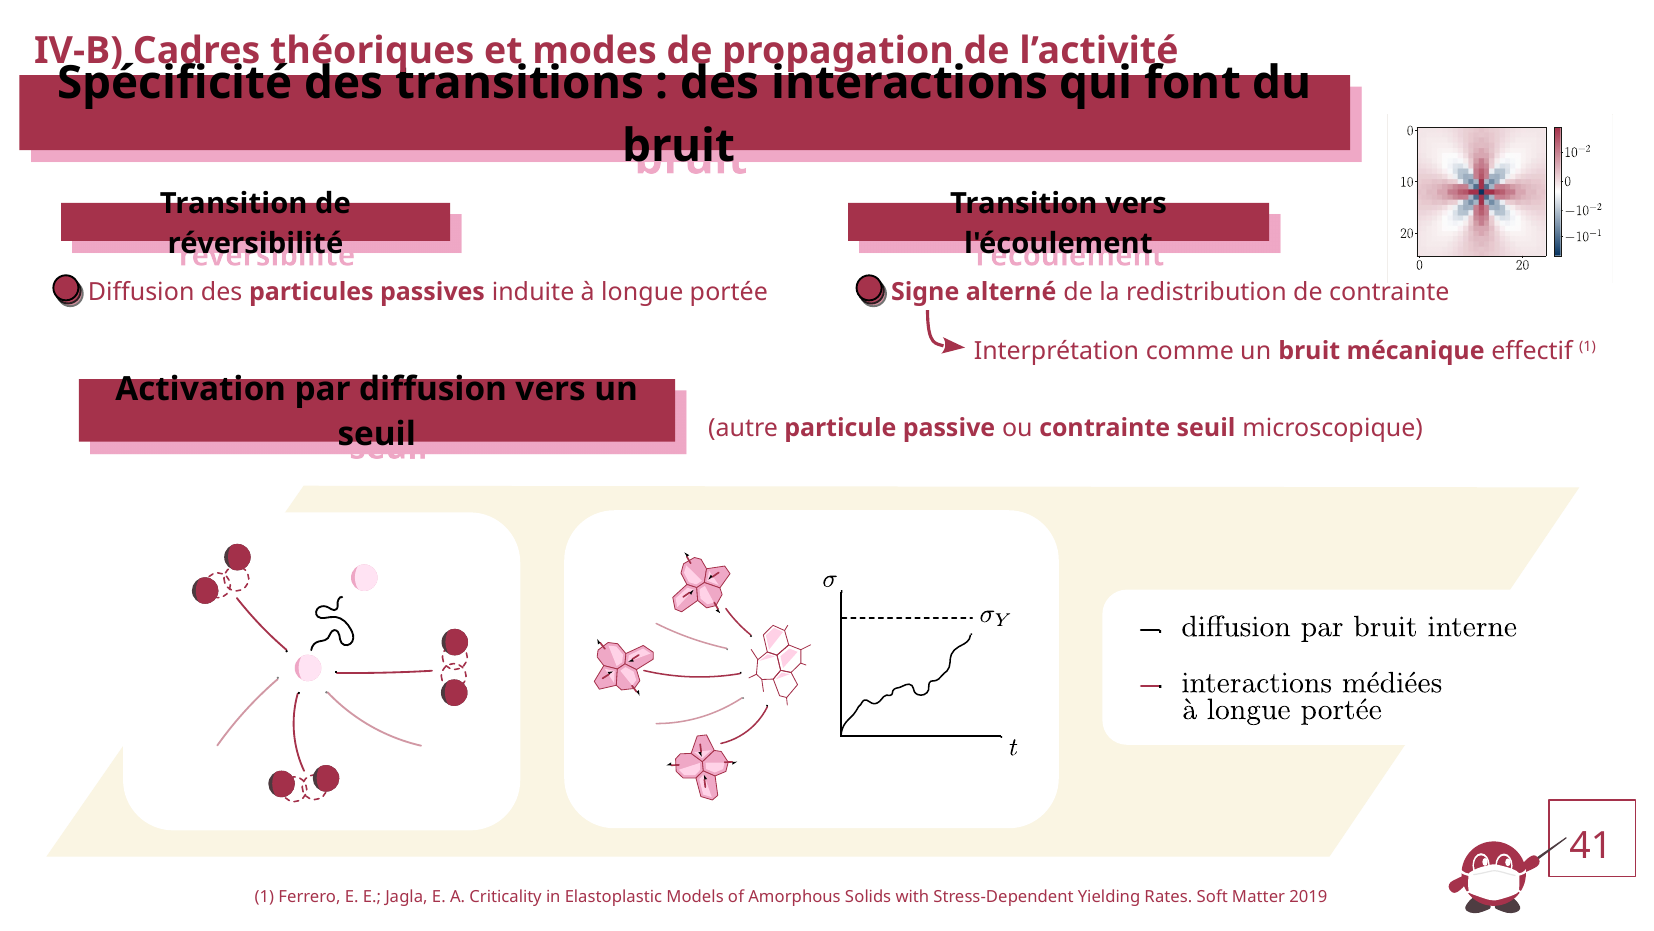

IV-B) Cadres théoriques et modes de propagation de l’activité
Spécificité des transitions : des interactions qui font du bruit
Transition de réversibilité
Transition vers l'écoulement
Diffusion des particules passives induite à longue portée
Signe alterné de la redistribution de contrainte
Interprétation comme un bruit mécanique effectif (1)
Activation par diffusion vers un seuil
(autre particule passive ou contrainte seuil microscopique)
(1) Ferrero, E. E.; Jagla, E. A. Criticality in Elastoplastic Models of Amorphous Solids with Stress-Dependent Yielding Rates. Soft Matter 2019